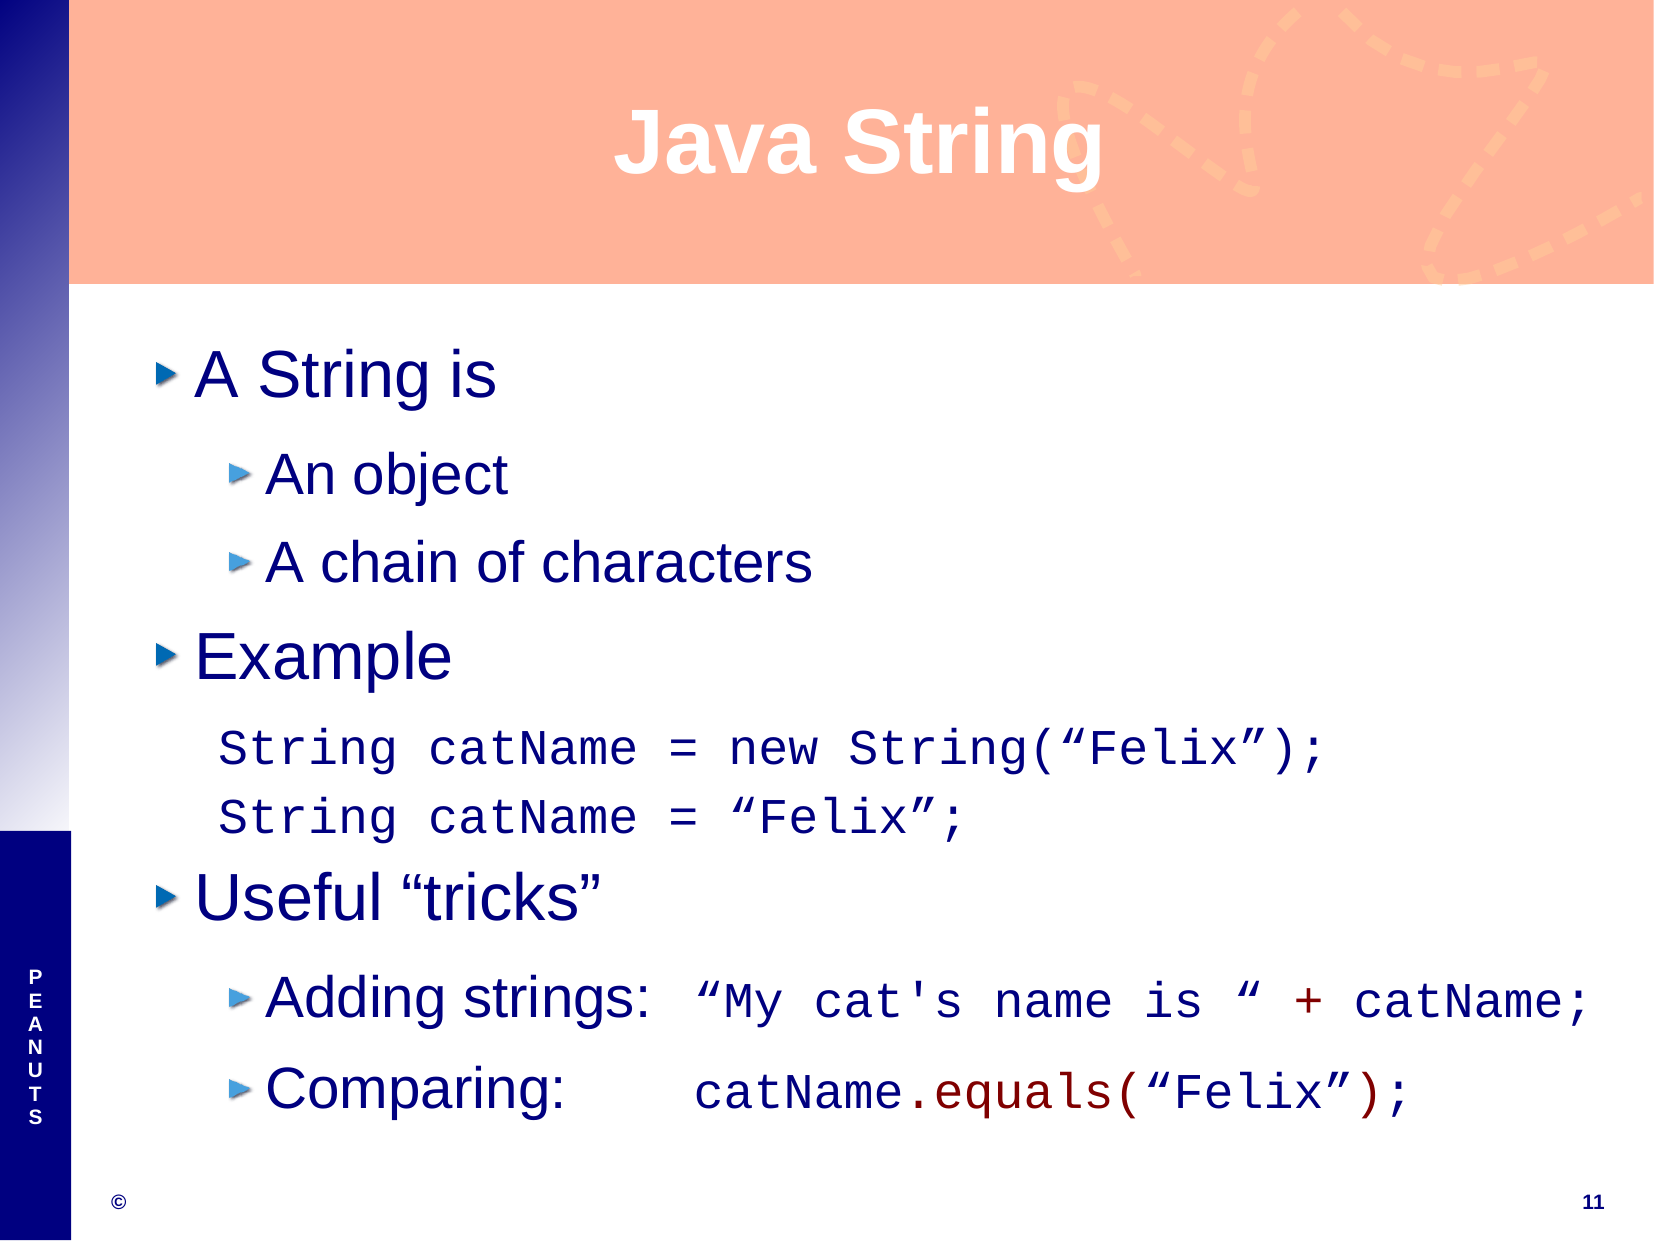

# Java String
A String is
An object
A chain of characters
Example
String catName = new String(“Felix”);
String catName = “Felix”;
Useful “tricks”
Adding strings:	“My cat's name is “ + catName;
Comparing:	catName.equals(“Felix”);
P
E
A
N
U
T
S